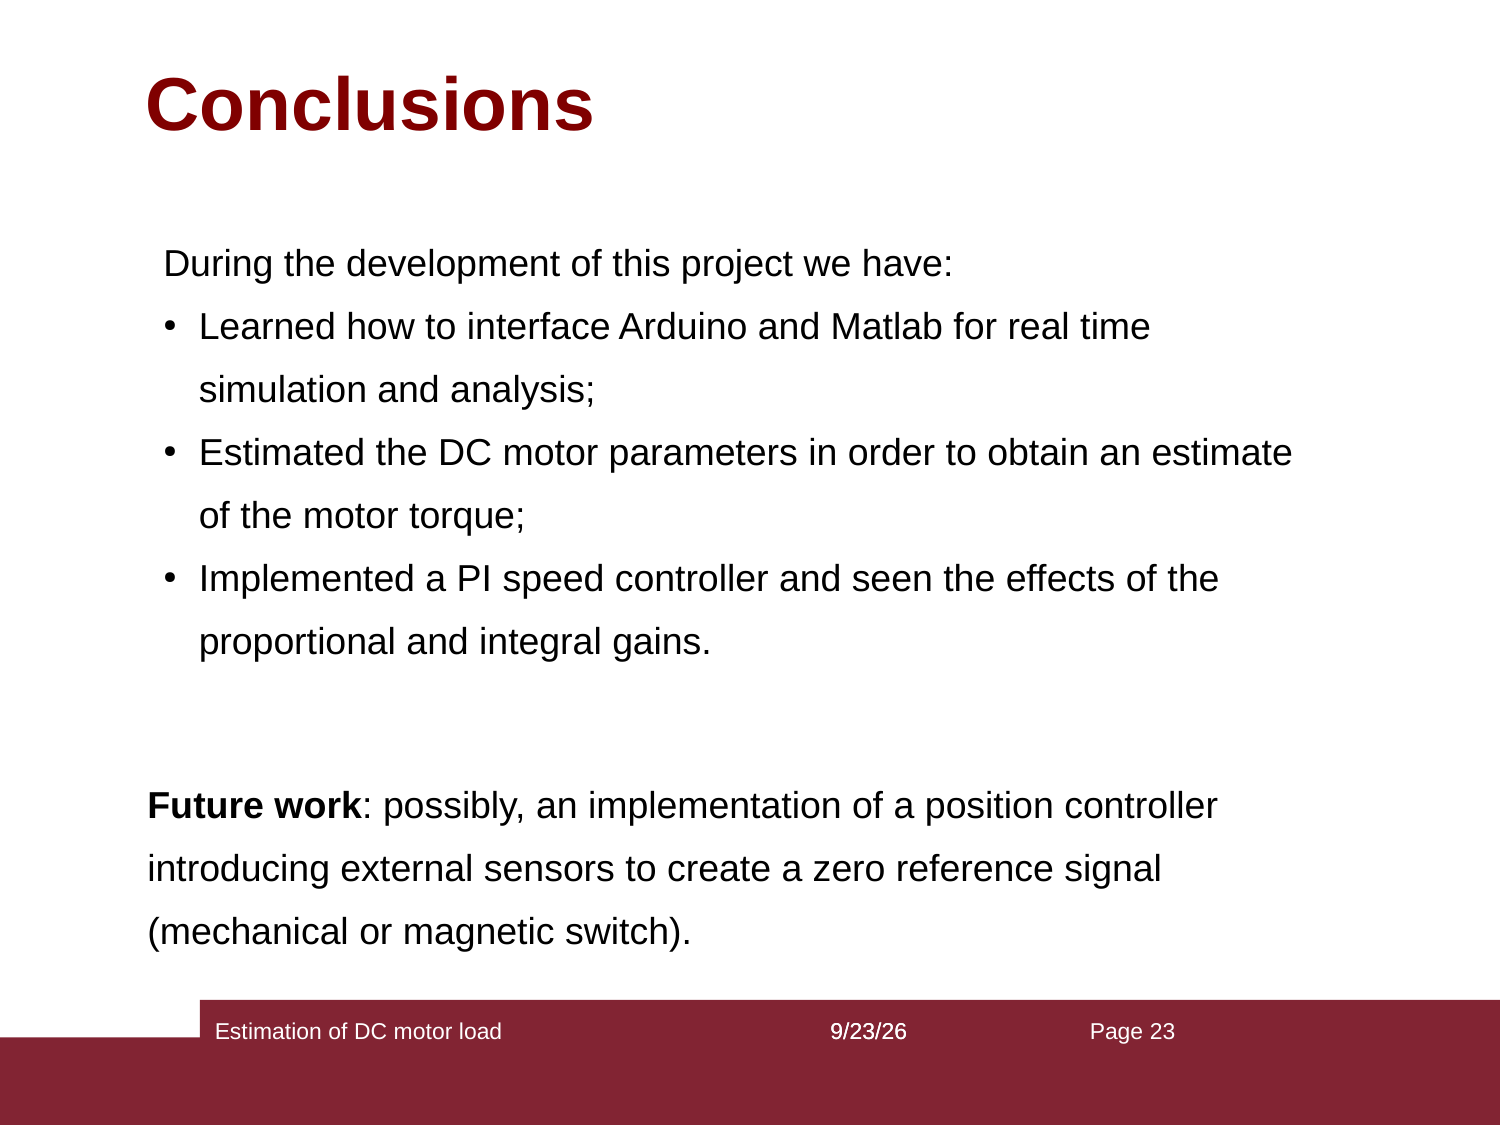

Conclusions
During the development of this project we have:
Learned how to interface Arduino and Matlab for real time simulation and analysis;
Estimated the DC motor parameters in order to obtain an estimate of the motor torque;
Implemented a PI speed controller and seen the effects of the proportional and integral gains.
Future work: possibly, an implementation of a position controller introducing external sensors to create a zero reference signal (mechanical or magnetic switch).
Estimation of DC motor load
Page 23